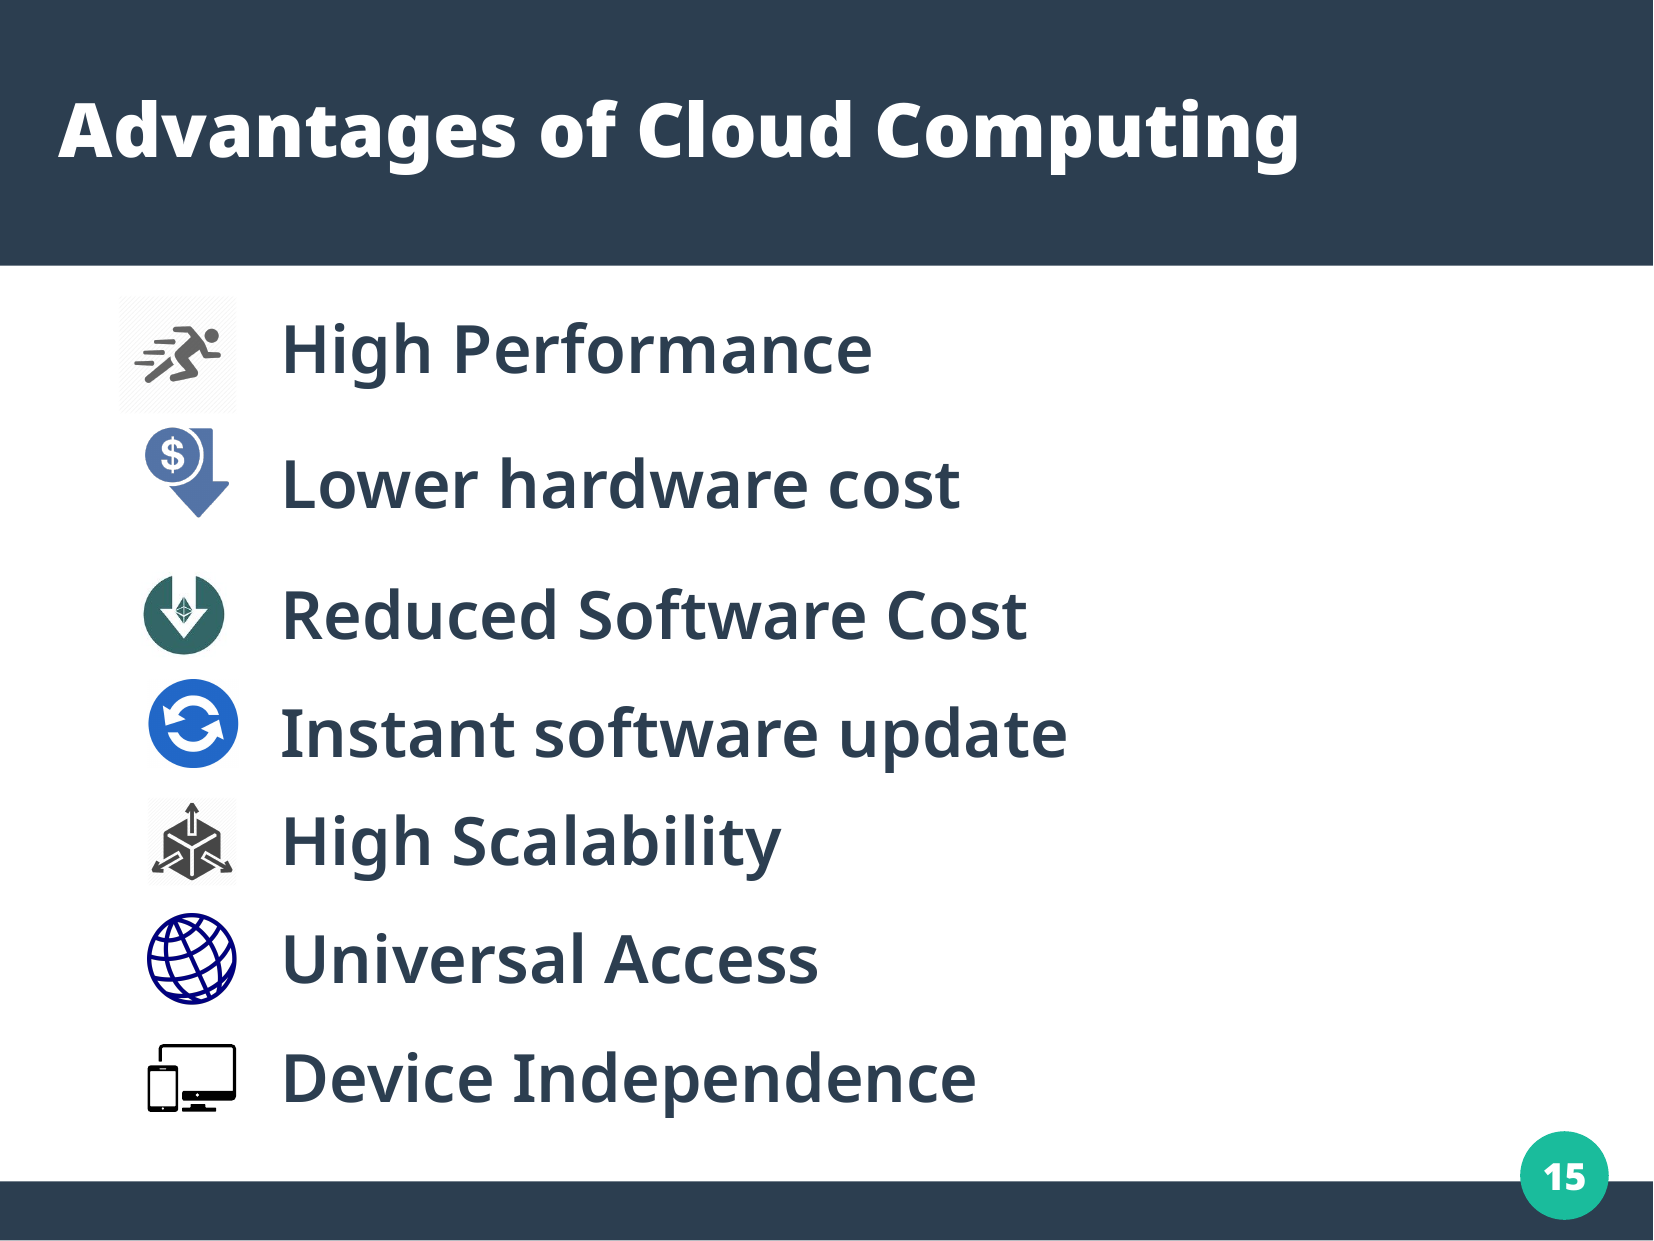

# Advantages of Cloud Computing
High Performance
Lower hardware cost
Reduced Software Cost
Instant software update
High Scalability
Universal Access
Device Independence
15